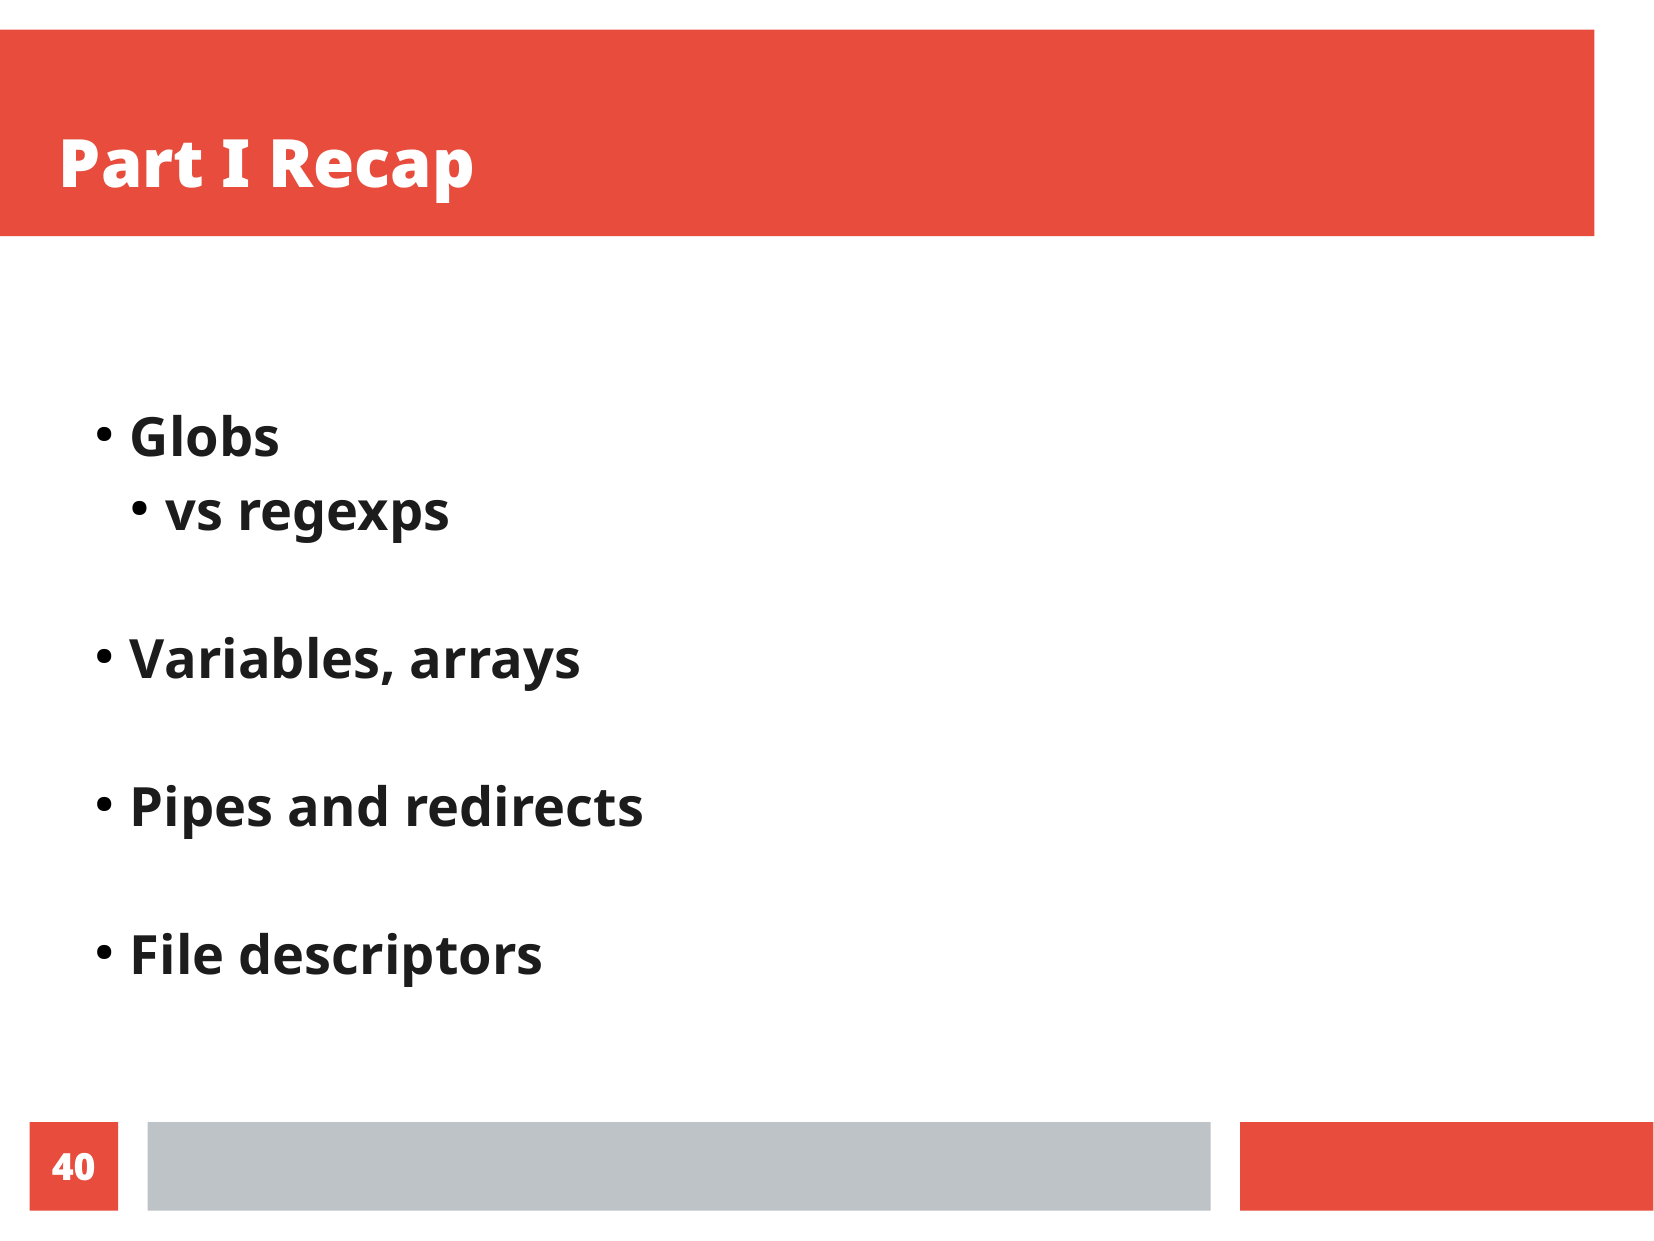

# Part I Recap
Globs
vs regexps
Variables, arrays
Pipes and redirects
File descriptors
40